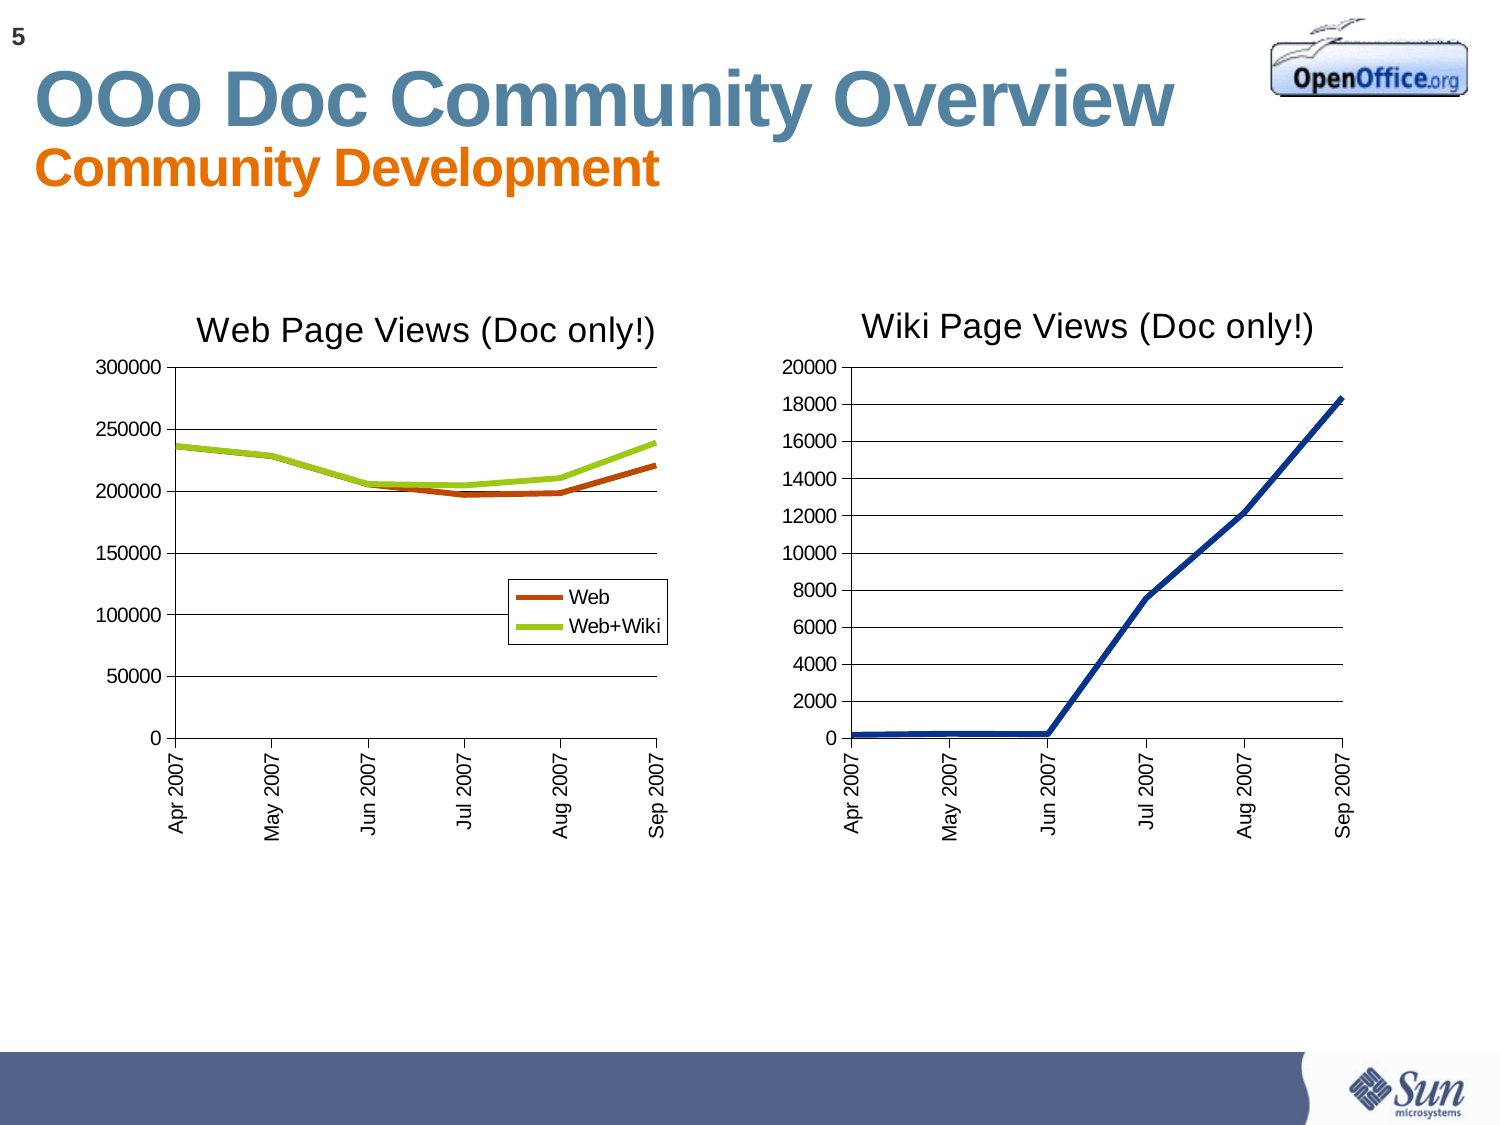

# OOo Doc Community Overview Community Development
### Chart: Web Page Views (Doc only!)
| Category | Web | Web+Wiki |
|---|---|---|
| Apr 2007 | 236311.0 | 236510.0 |
| May 2007 | 228395.0 | 228651.0 |
| Jun 2007 | 205576.0 | 205810.0 |
| Jul 2007 | 197128.0 | 204686.0 |
| Aug 2007 | 198441.0 | 210627.0 |
| Sep 2007 | 220926.0 | 239332.0 |
### Chart: Wiki Page Views (Doc only!)
| Category | Community Members |
|---|---|
| Apr 2007 | 199.0 |
| May 2007 | 256.0 |
| Jun 2007 | 234.0 |
| Jul 2007 | 7558.0 |
| Aug 2007 | 12186.0 |
| Sep 2007 | 18406.0 |